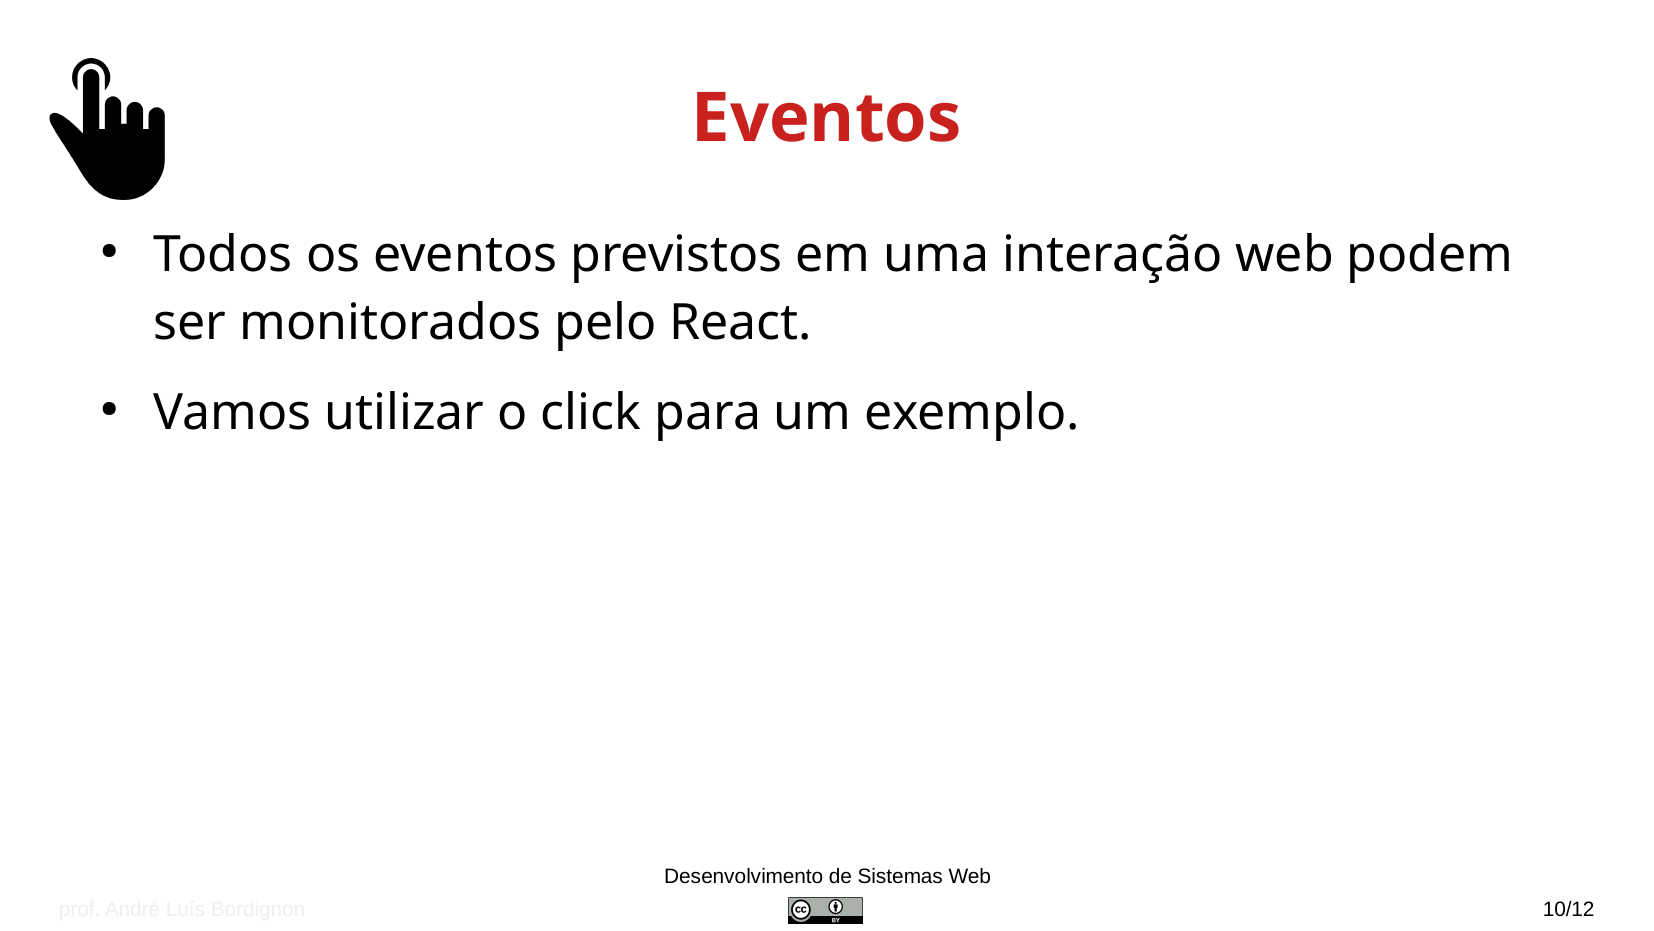

# Eventos
Todos os eventos previstos em uma interação web podem ser monitorados pelo React.
Vamos utilizar o click para um exemplo.
prof. André Luís Bordignon
10